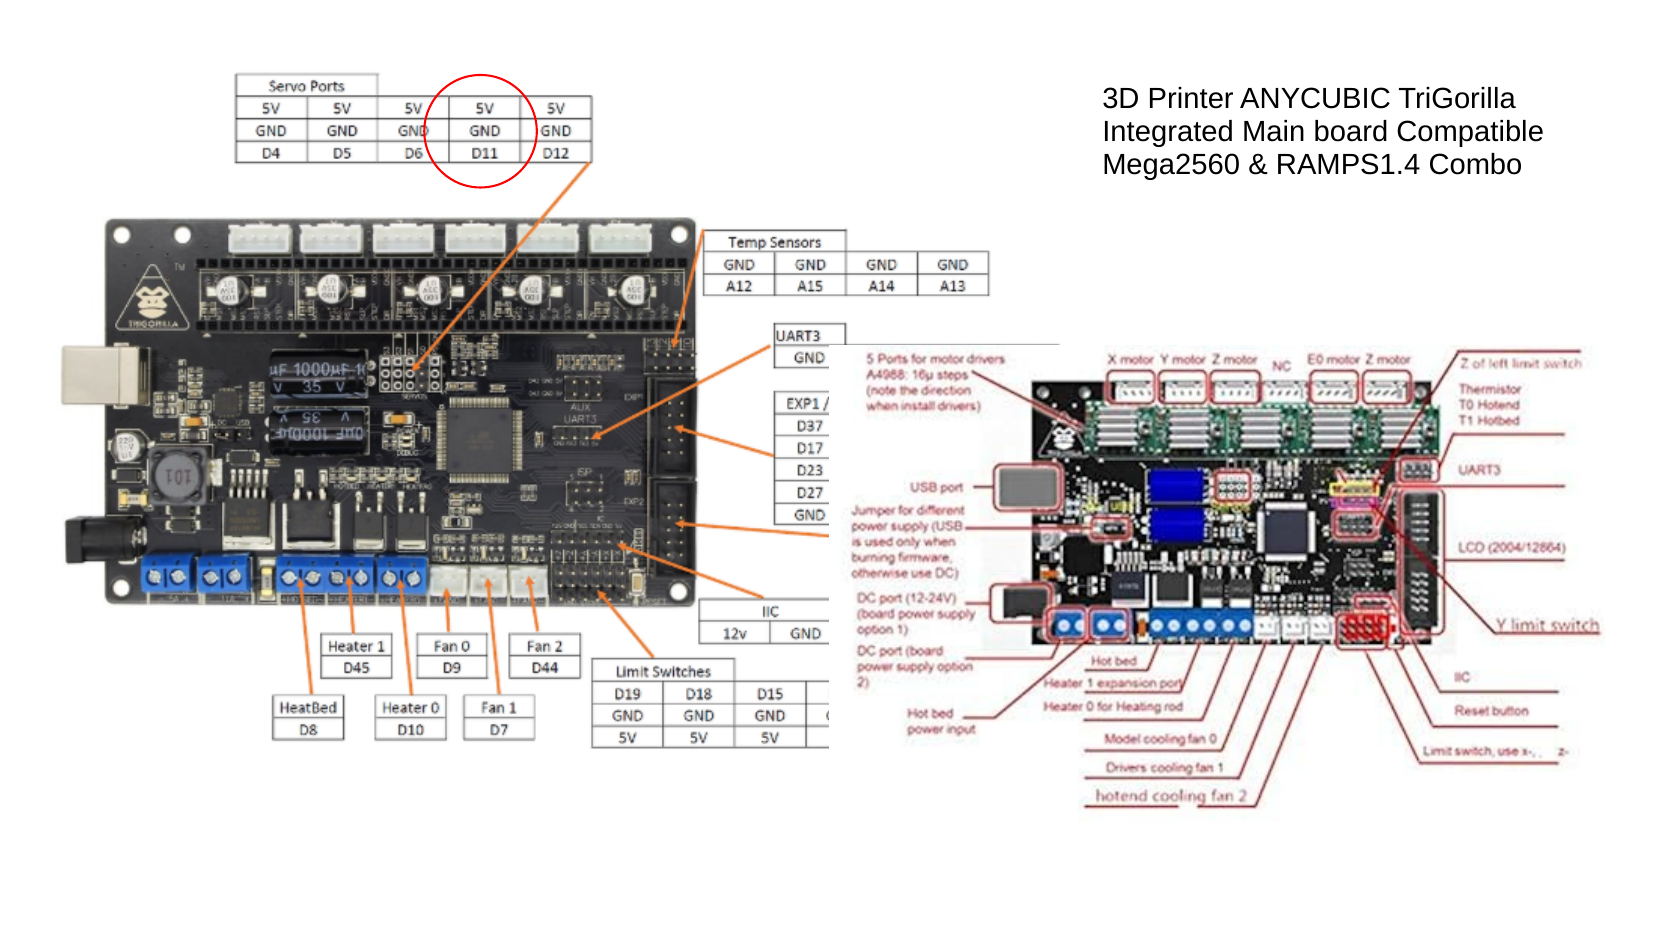

3D Printer ANYCUBIC TriGorilla Integrated Main board Compatible Mega2560 & RAMPS1.4 Combo